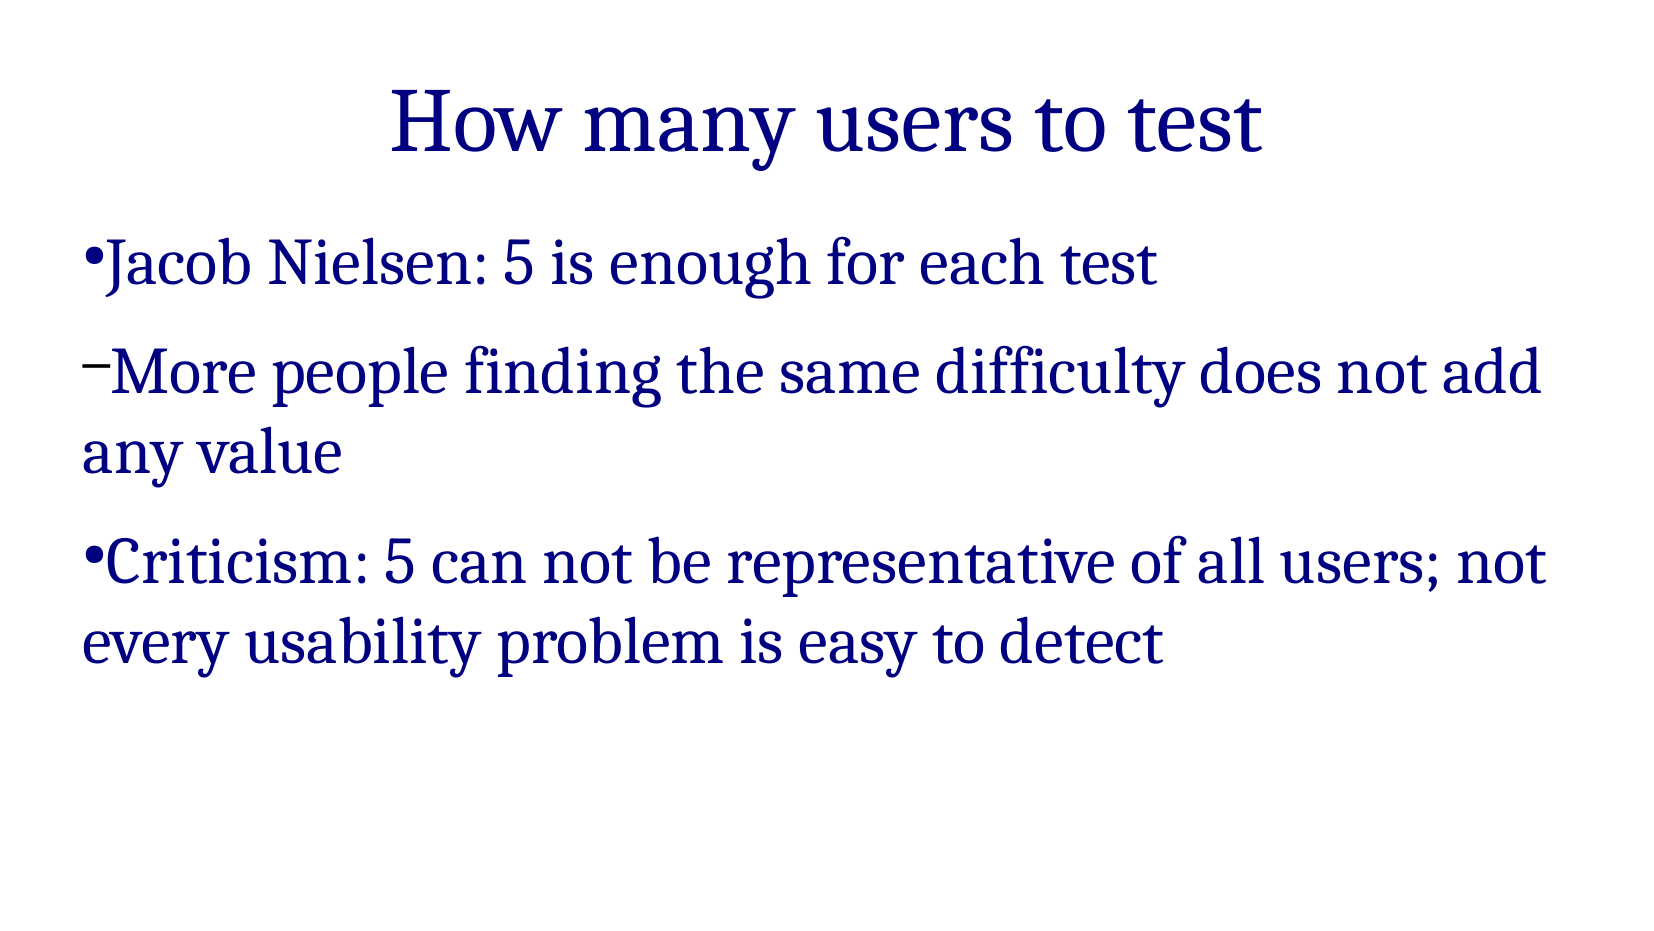

# How many users to test
Jacob Nielsen: 5 is enough for each test
More people finding the same difficulty does not add any value
Criticism: 5 can not be representative of all users; not every usability problem is easy to detect